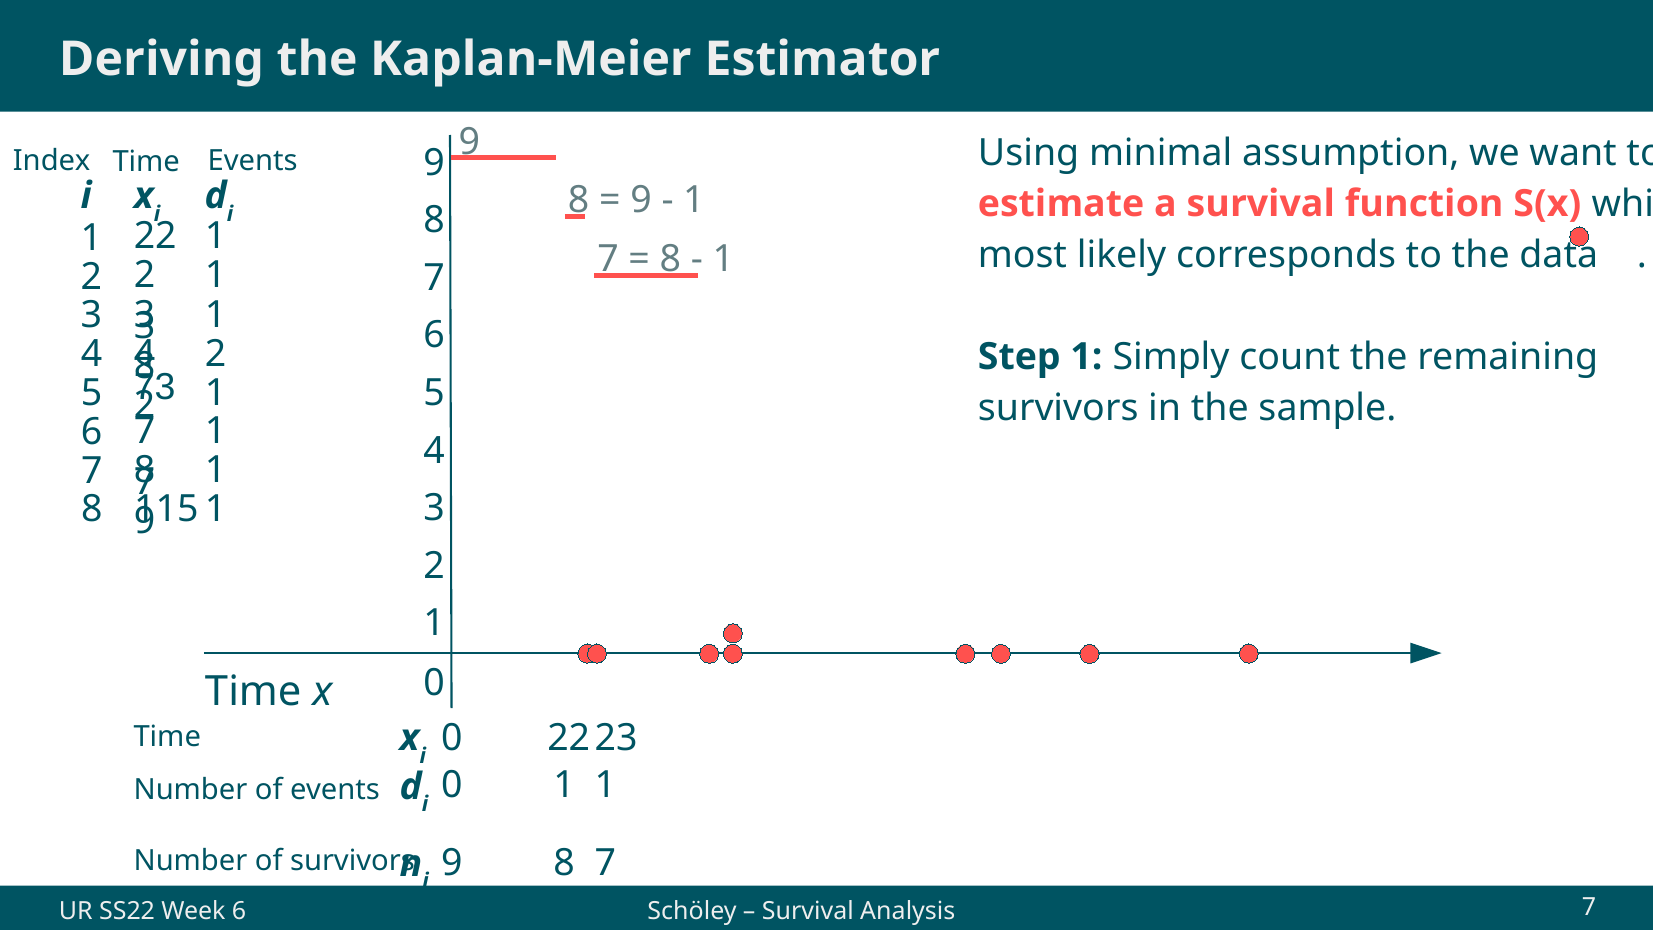

# Deriving the Kaplan-Meier Estimator
9
Using minimal assumption, we want to
estimate a survival function S(x) which
most likely corresponds to the data .
Step 1: Simply count the remaining
survivors in the sample.
9
Index
Events
Time
i
xi
di
8 = 9 - 1
8
22
1
1
7 = 8 - 1
23
1
2
7
38
1
3
6
42
2
4
5
5
73
1
77
1
6
4
89
1
7
3
8
115
1
2
1
0
Time x
0
22
23
xi
Time
0
1
1
di
Number of events
9
8
7
ni
Number of survivors
7
UR SS22 Week 6
Schöley – Survival Analysis